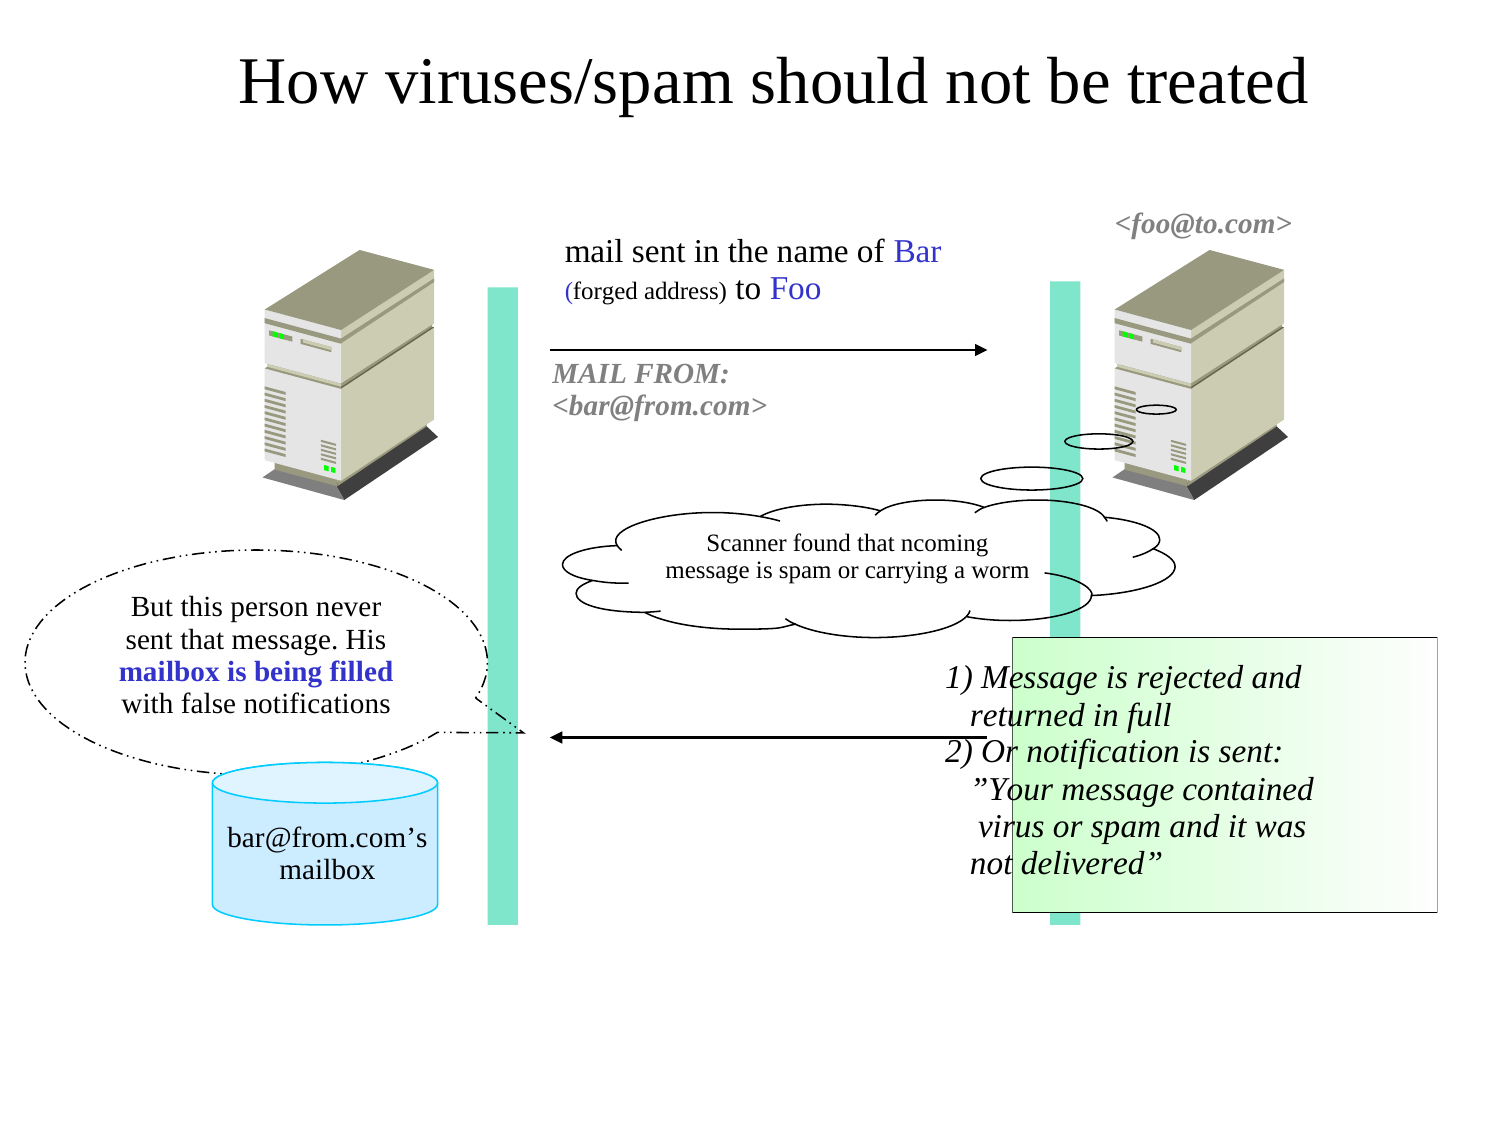

# How viruses/spam should not be treated
<foo@to.com>
mail sent in the name of Bar (forged address) to Foo
MAIL FROM: <bar@from.com>
Scanner found that ncoming message is spam or carrying a worm
But this person never sent that message. His mailbox is being filled with false notifications
1) Message is rejected and
 returned in full
2) Or notification is sent:
 ”Your message contained
 virus or spam and it was
 not delivered”
bar@from.com’s
mailbox